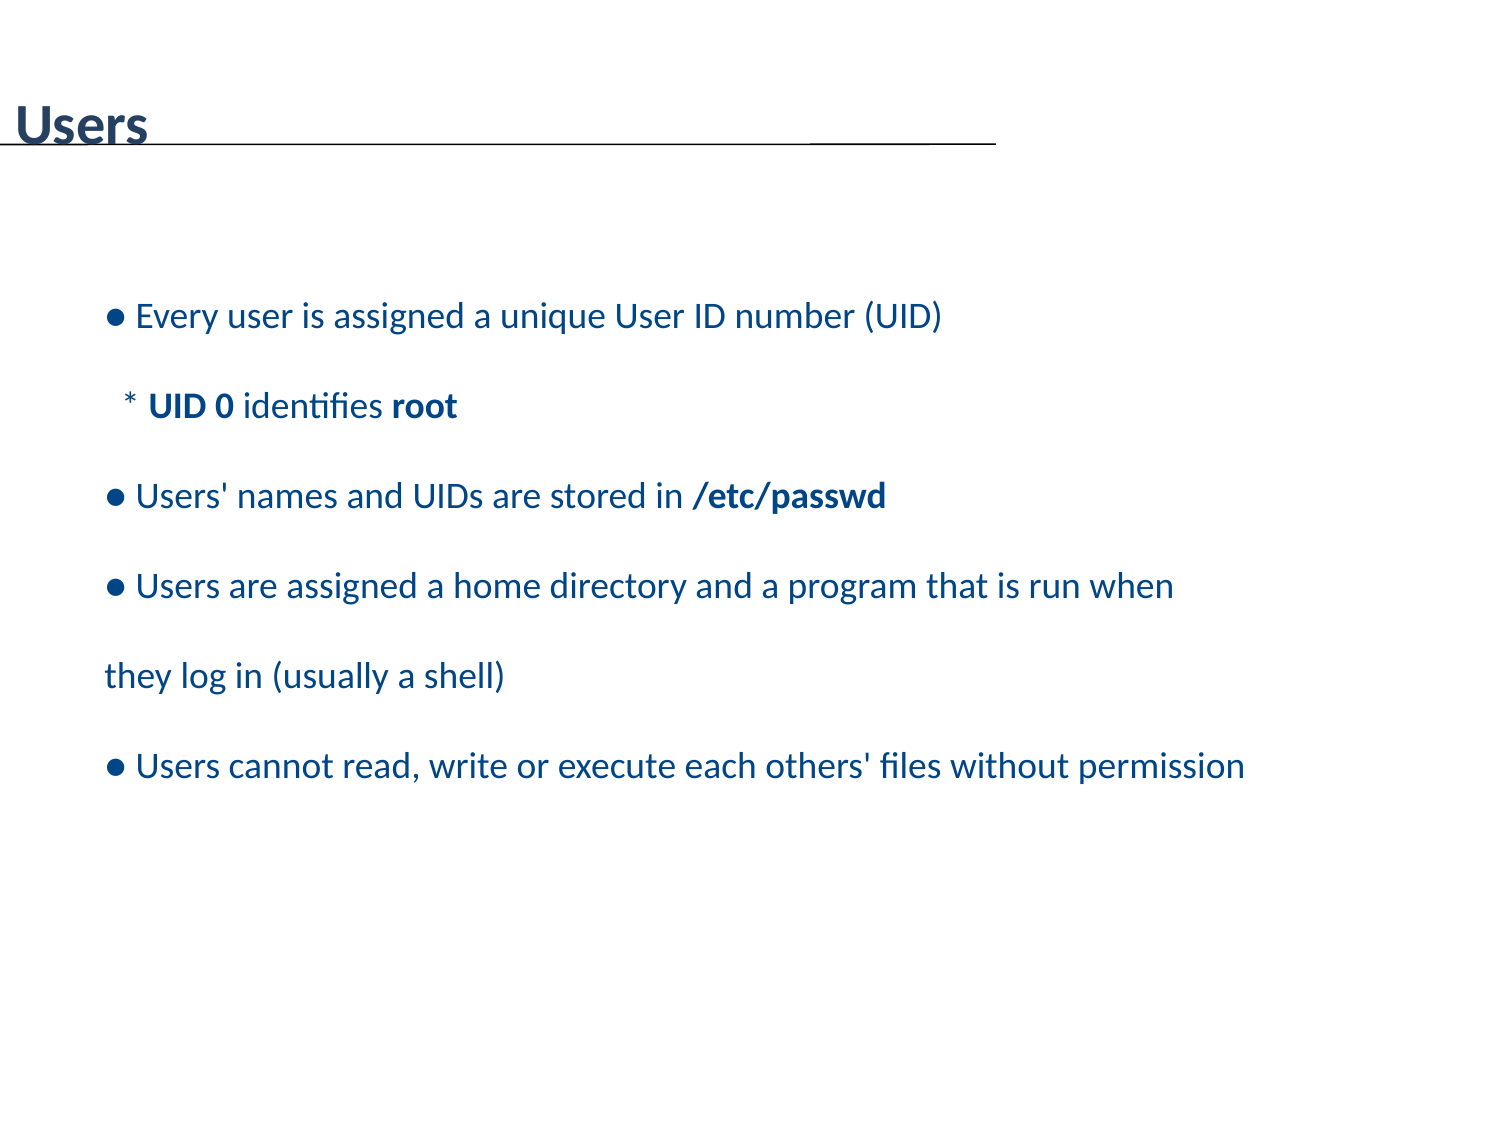

Users
● Every user is assigned a unique User ID number (UID)
 * UID 0 identifies root
● Users' names and UIDs are stored in /etc/passwd
● Users are assigned a home directory and a program that is run when
they log in (usually a shell)
● Users cannot read, write or execute each others' files without permission